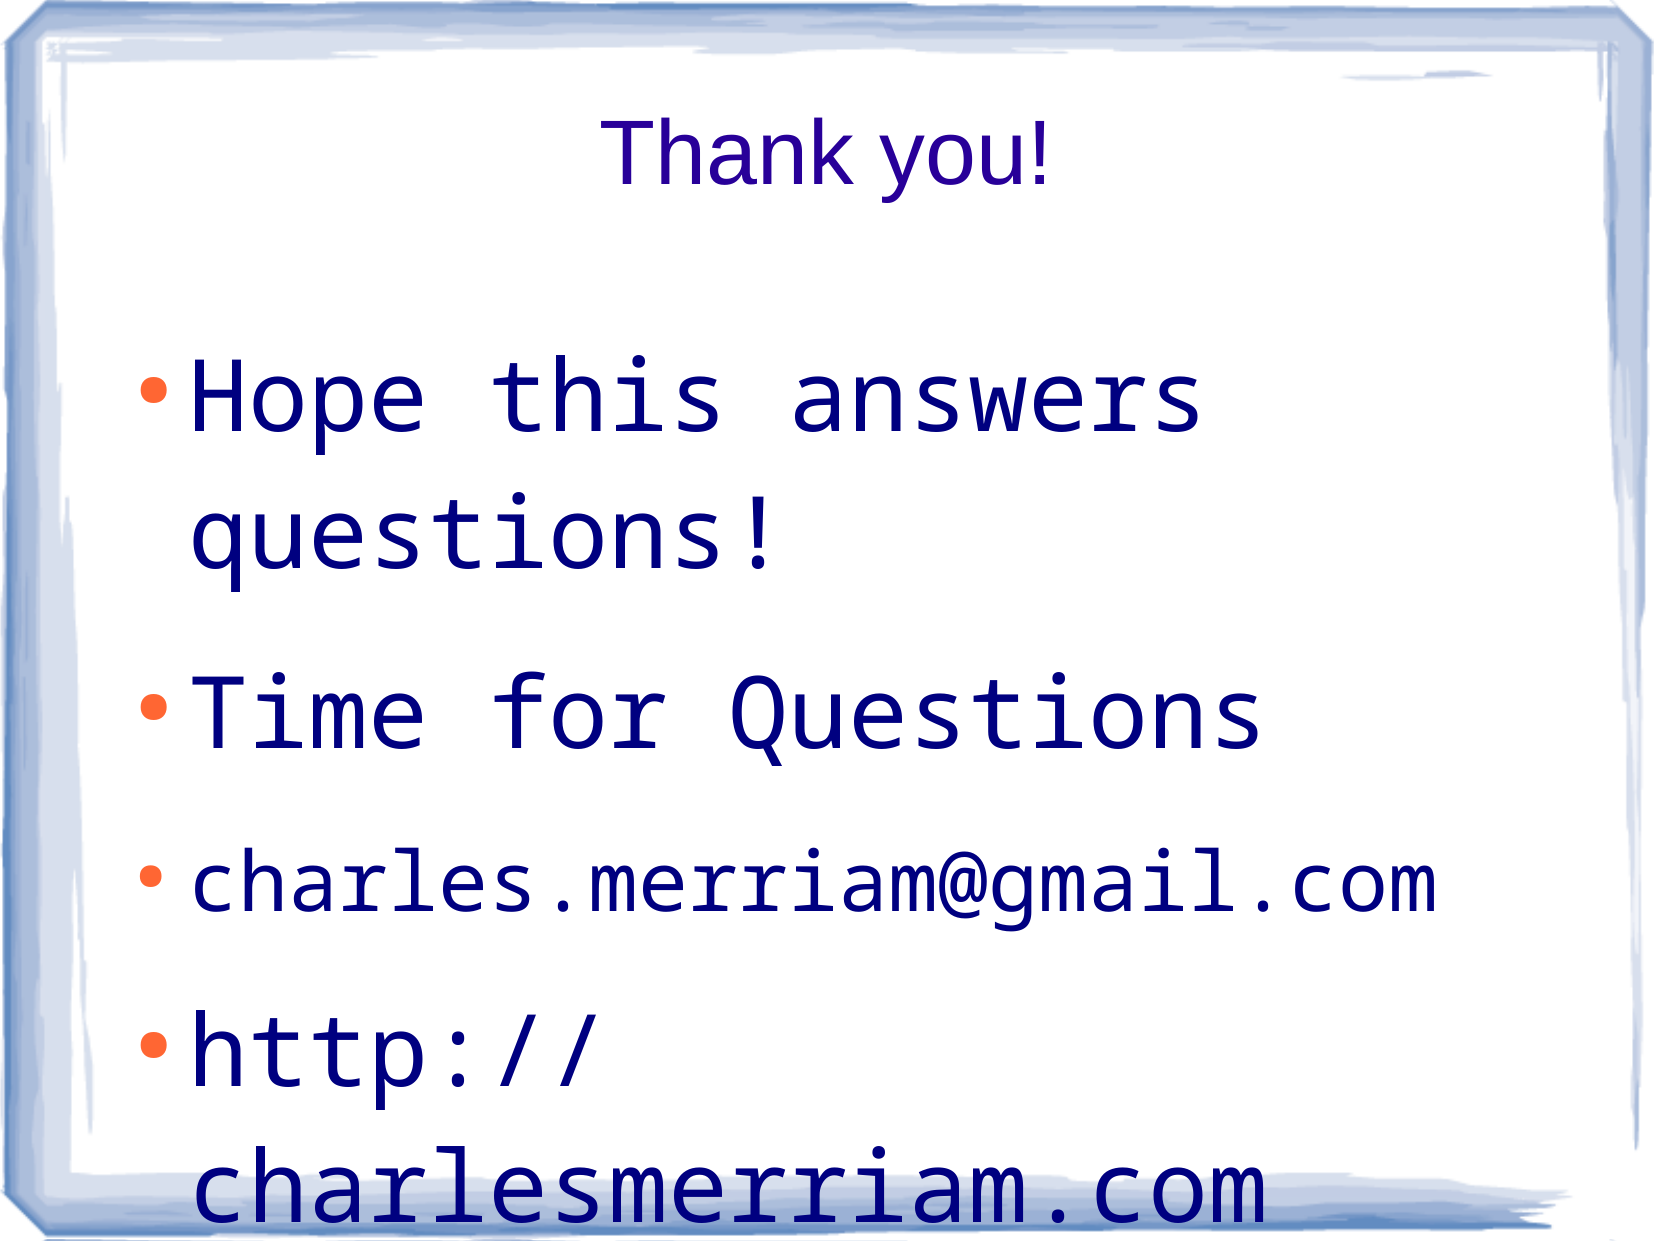

# Thank you!
Hope this answers questions!
Time for Questions
charles.merriam@gmail.com
http://charlesmerriam.com